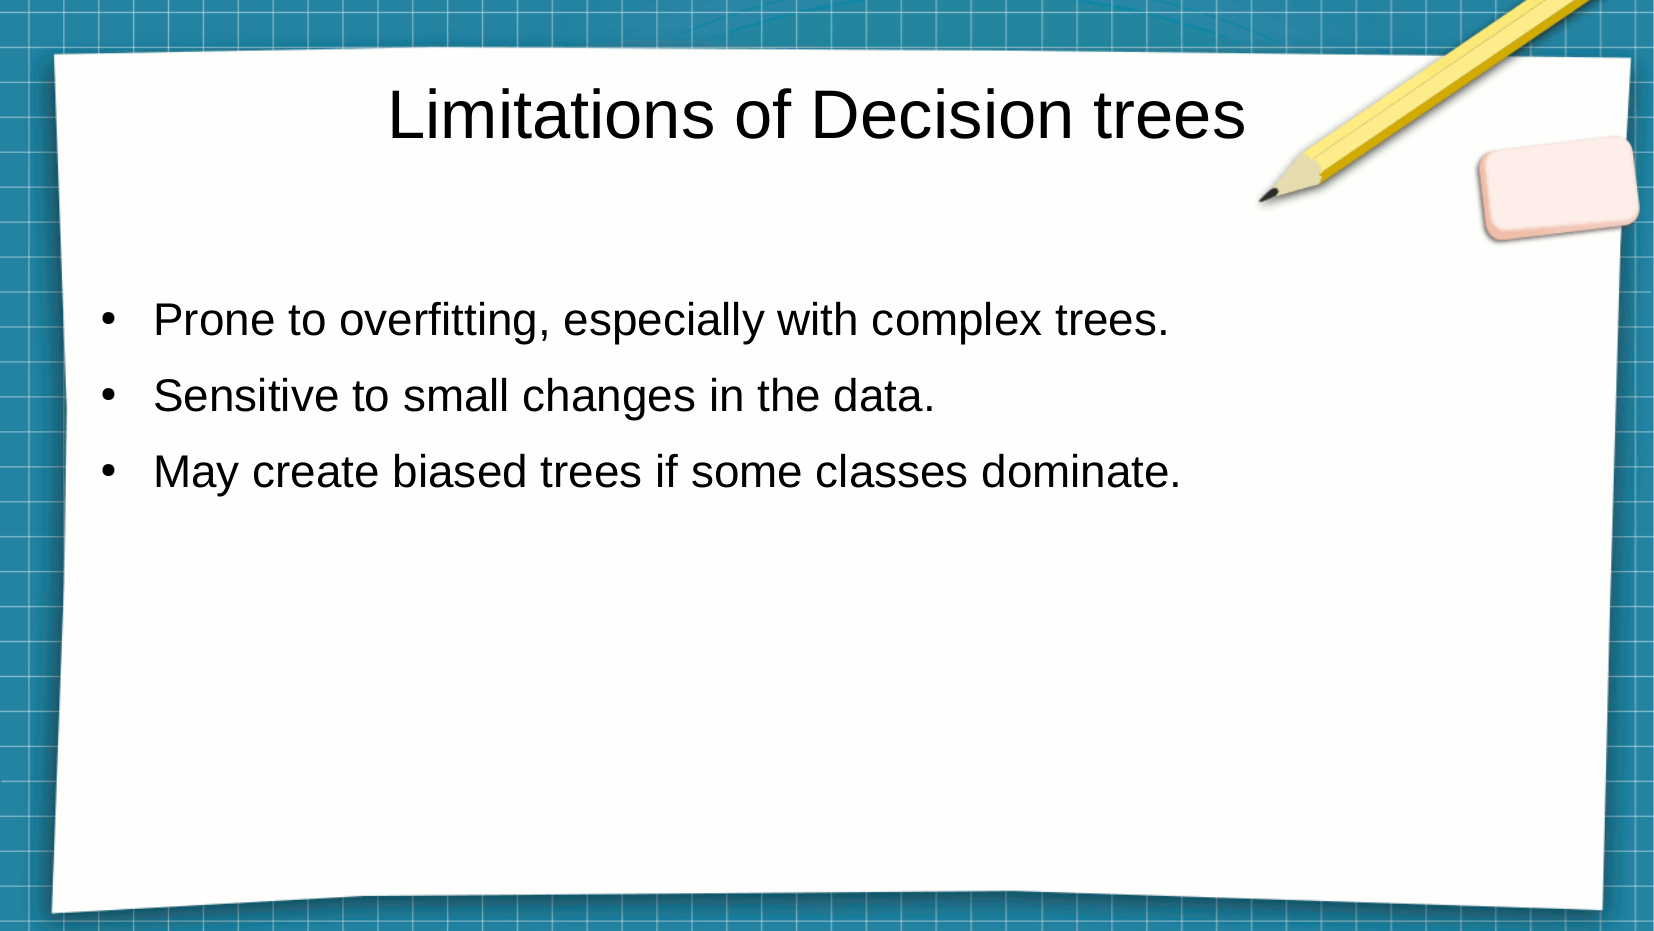

# Limitations of Decision trees
Prone to overfitting, especially with complex trees.
Sensitive to small changes in the data.
May create biased trees if some classes dominate.